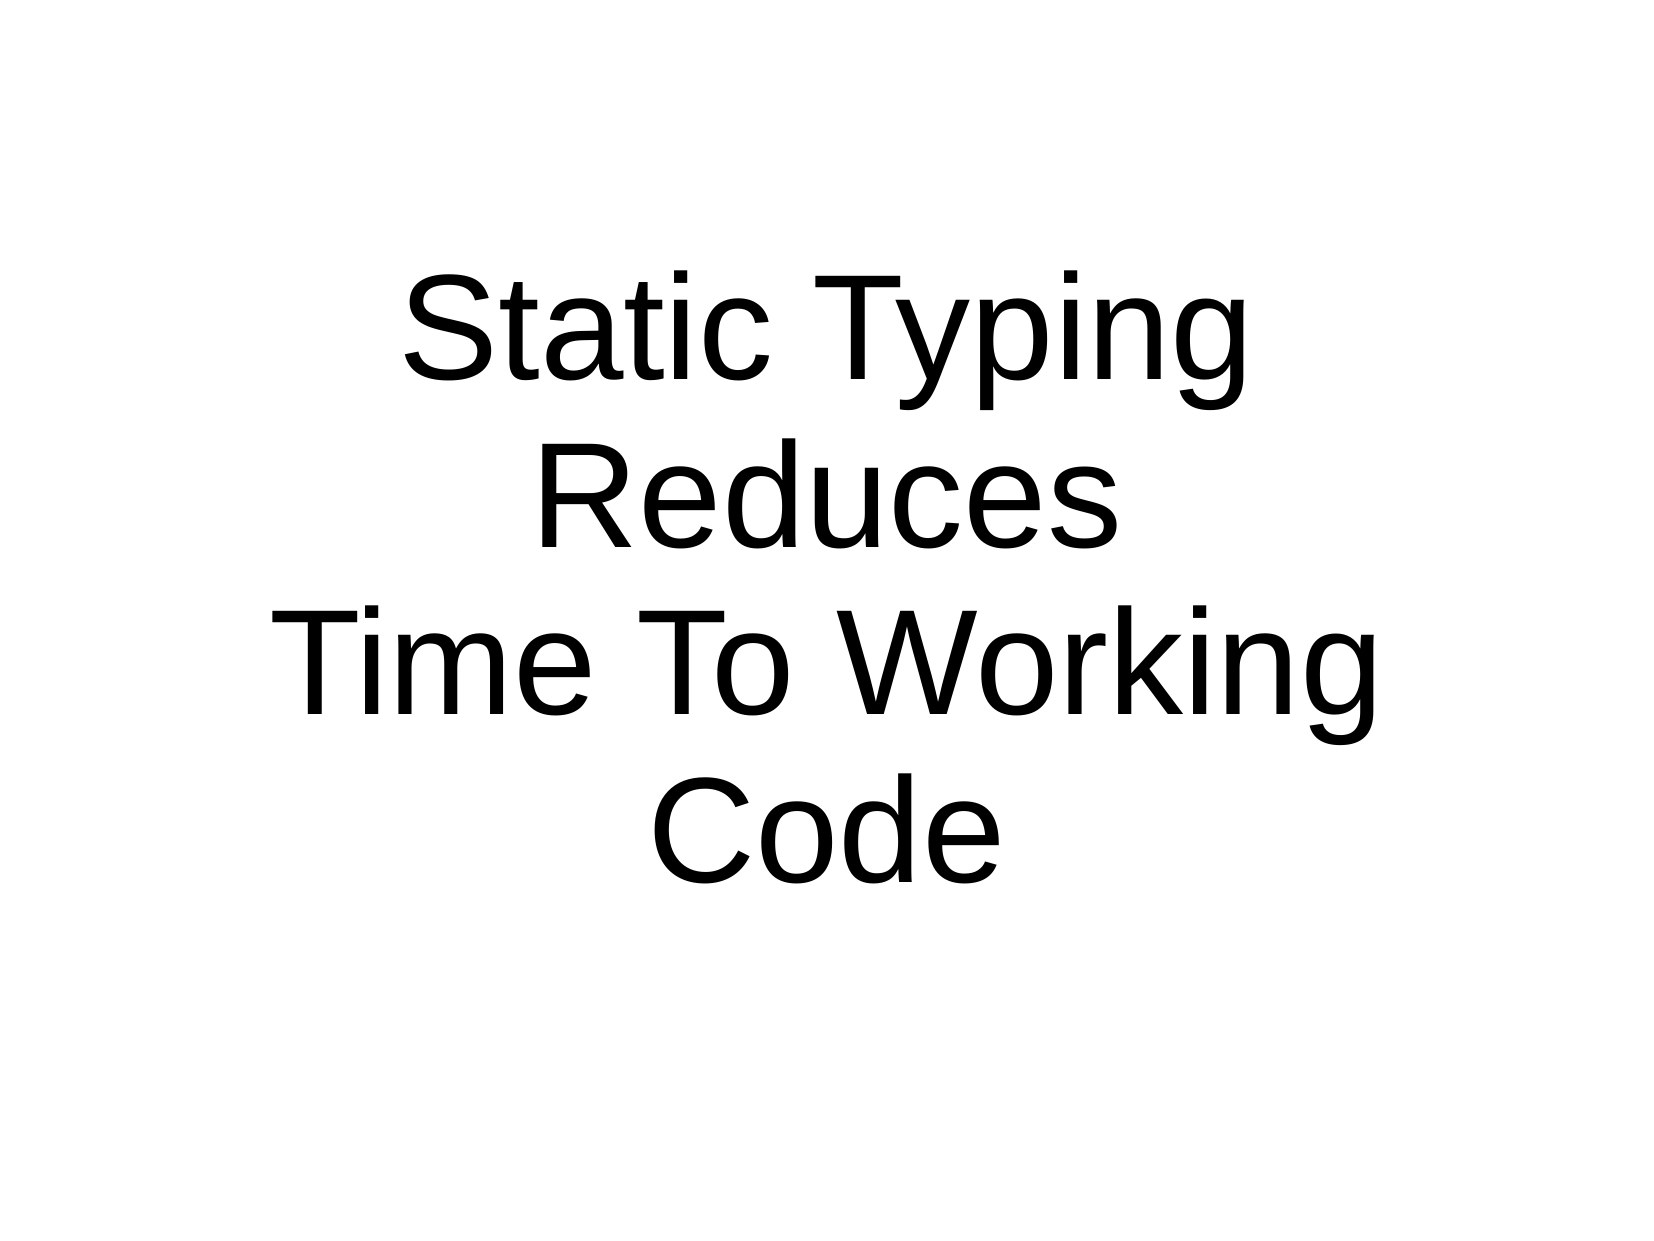

# Static Typing
Reduces
Time To Working Code